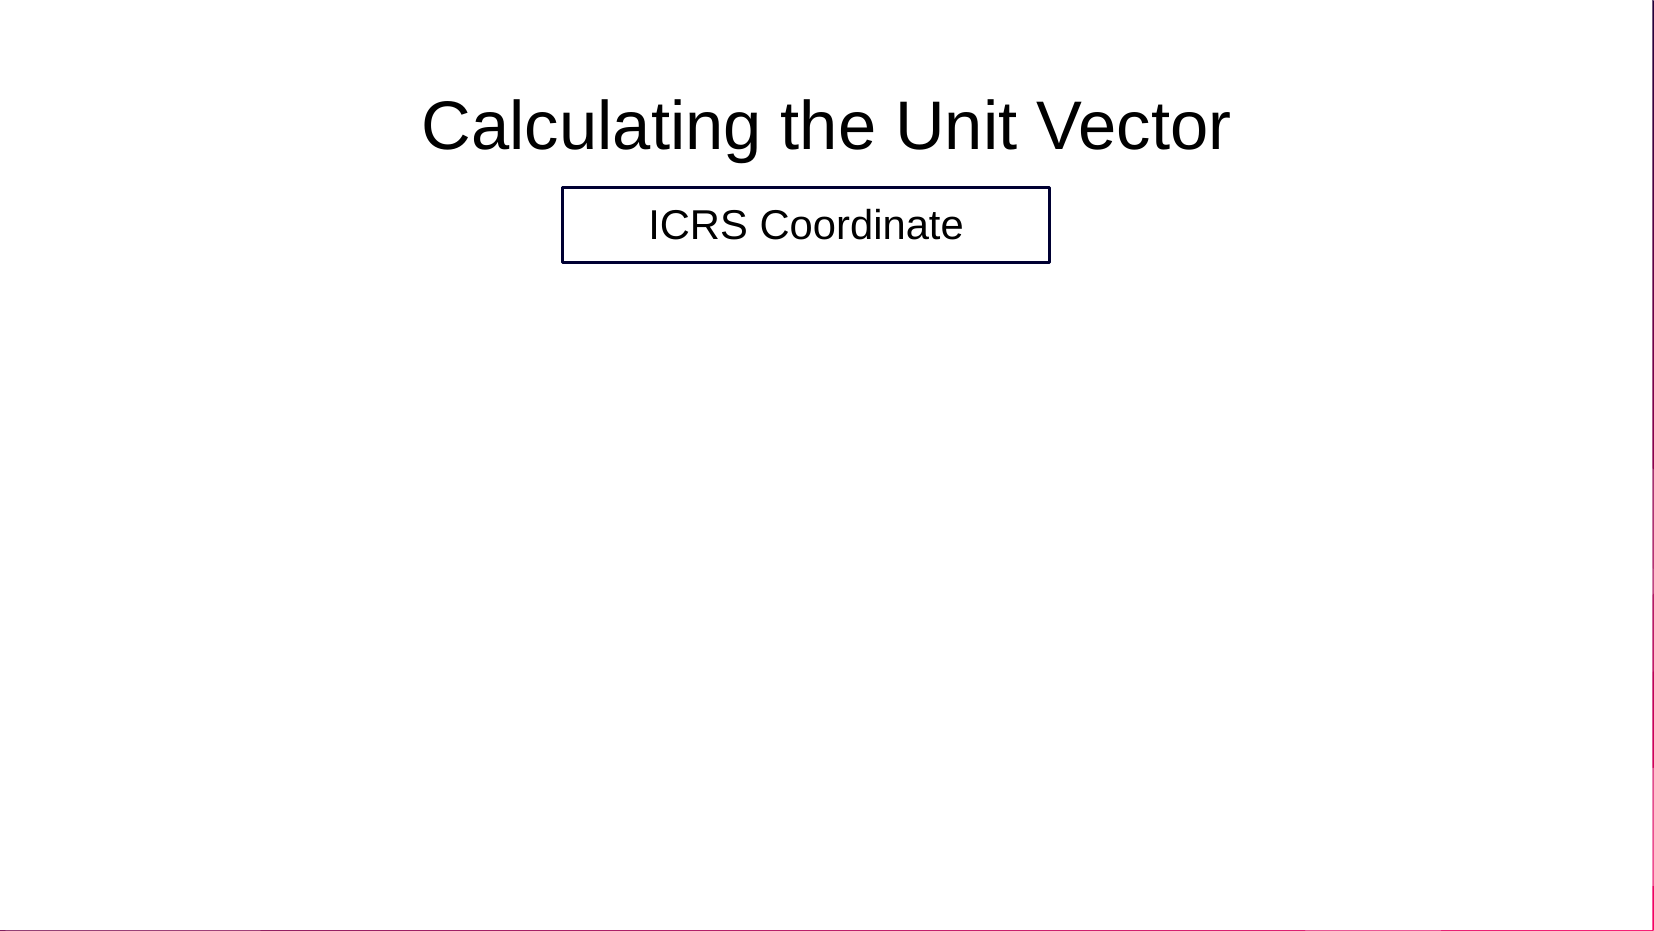

# Calculating the Unit Vector
ICRS Coordinate